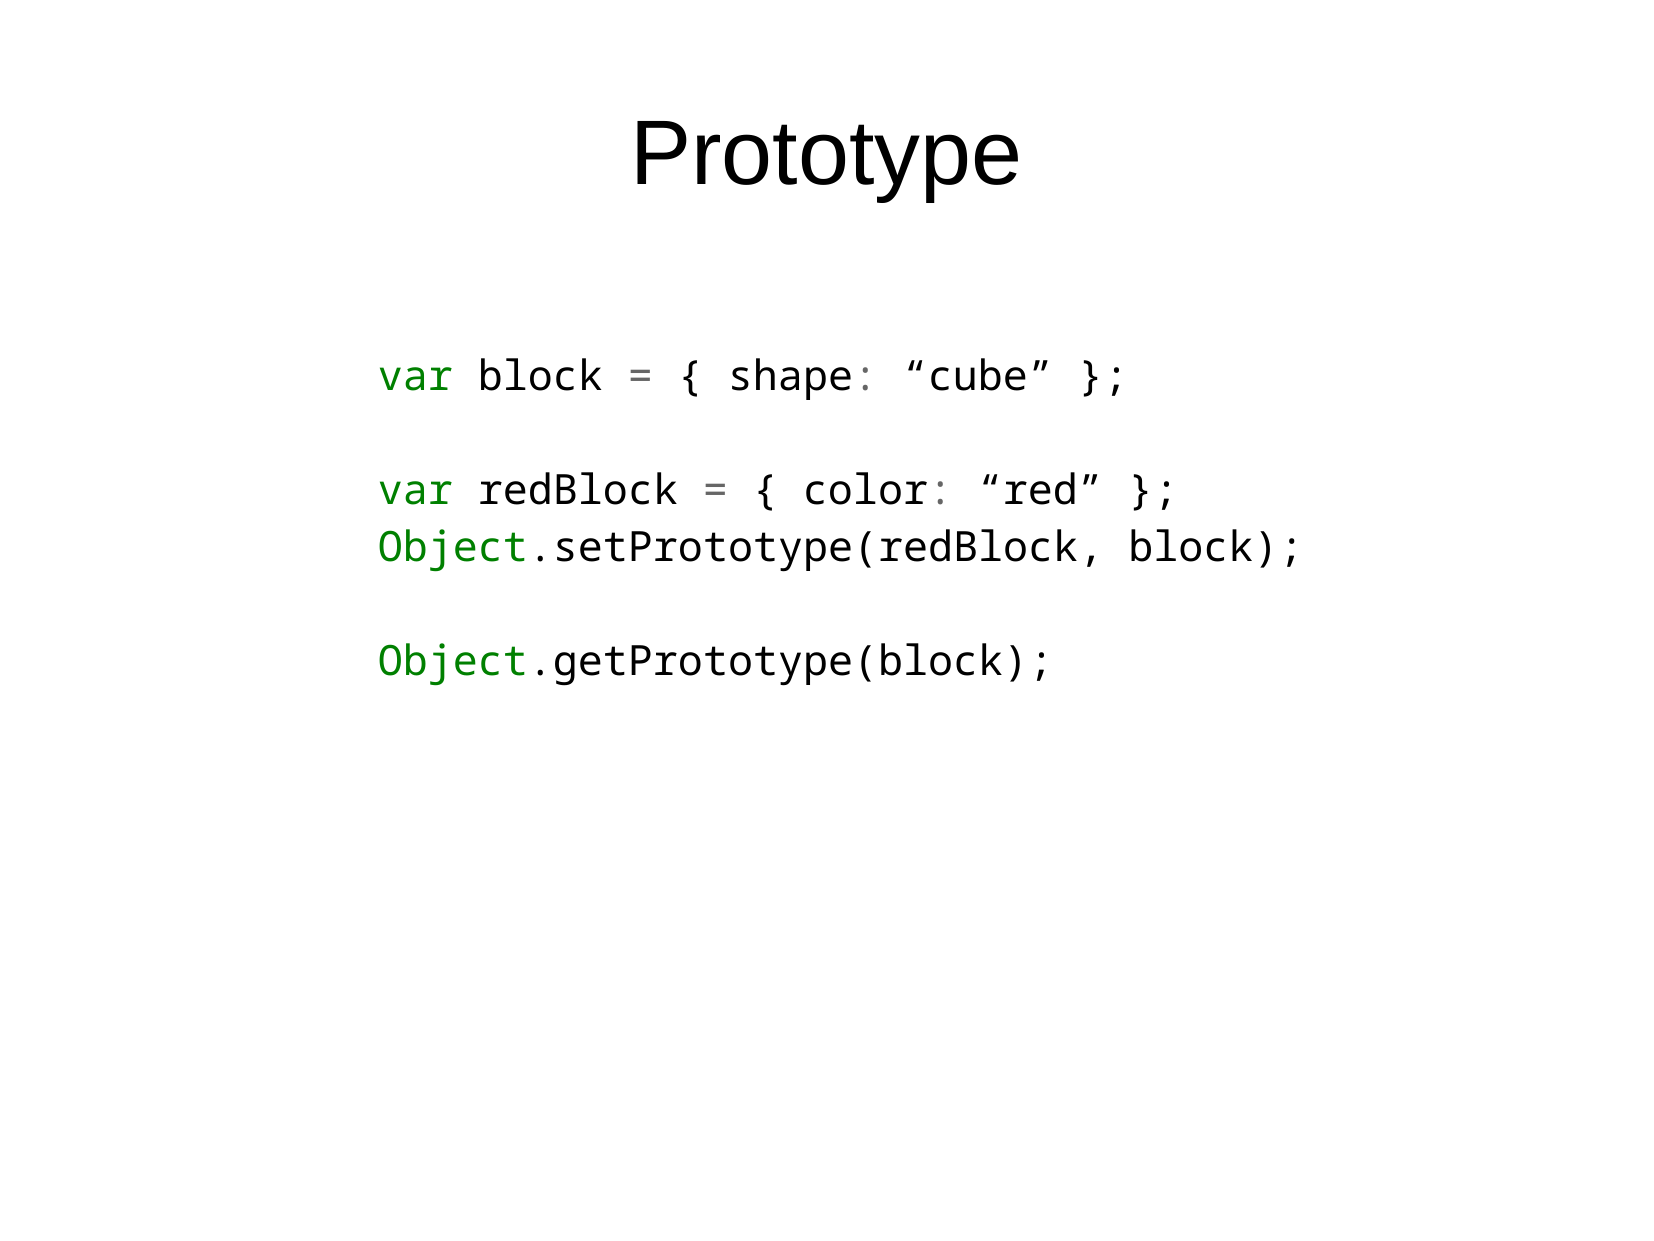

# Prototype
var block = { shape: “cube” };
var redBlock = { color: “red” };
Object.setPrototype(redBlock, block);
Object.getPrototype(block);